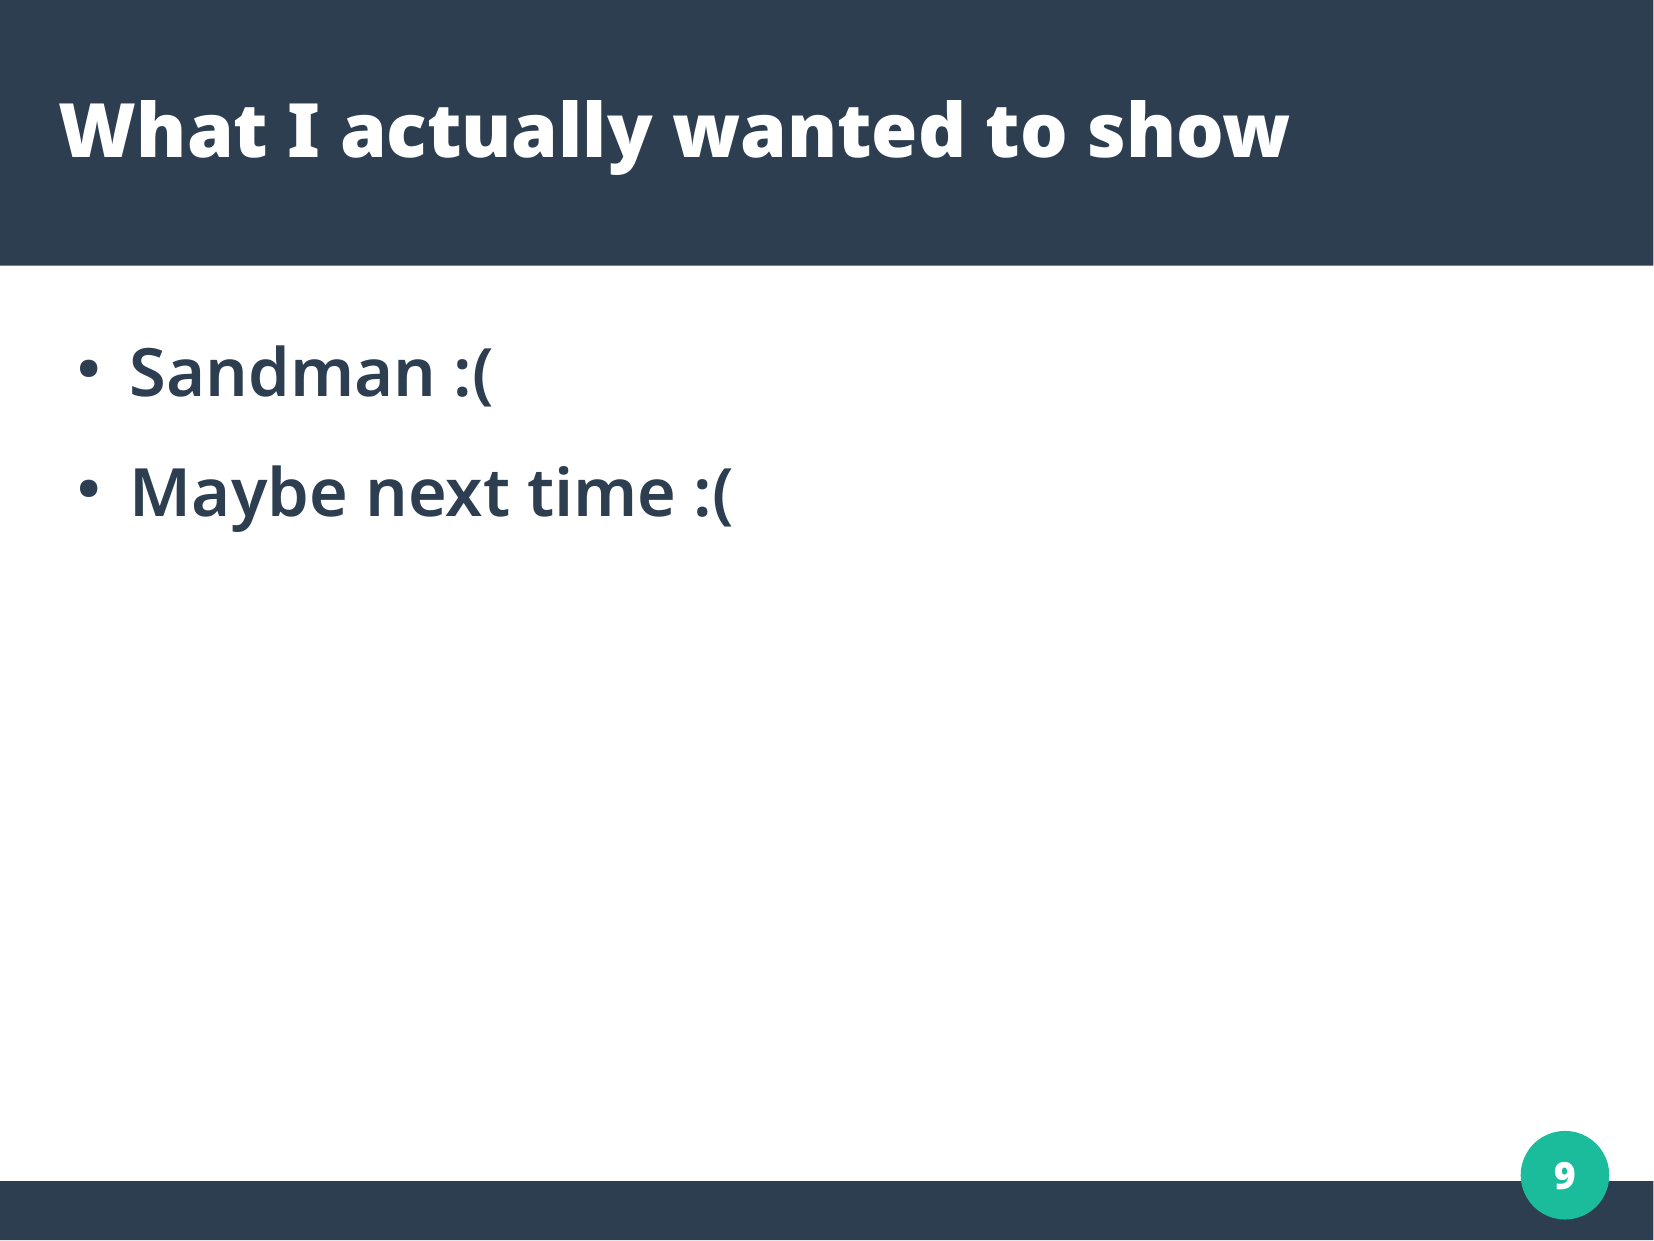

# What I actually wanted to show
Sandman :(
Maybe next time :(
9